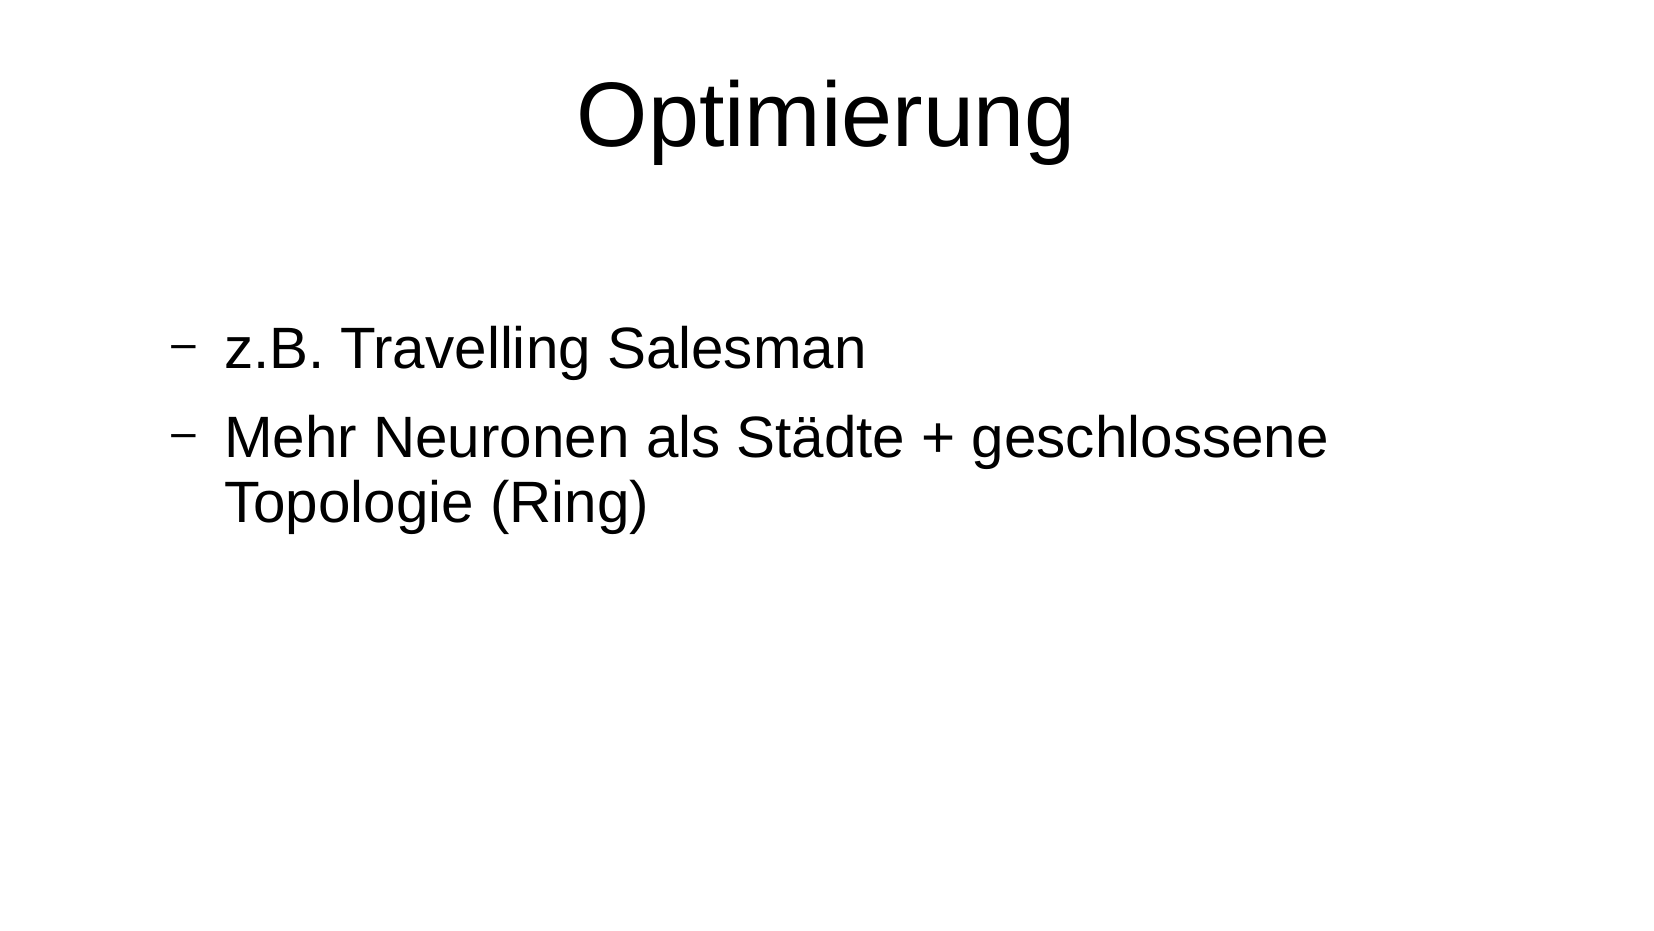

# Optimierung
z.B. Travelling Salesman
Mehr Neuronen als Städte + geschlossene Topologie (Ring)